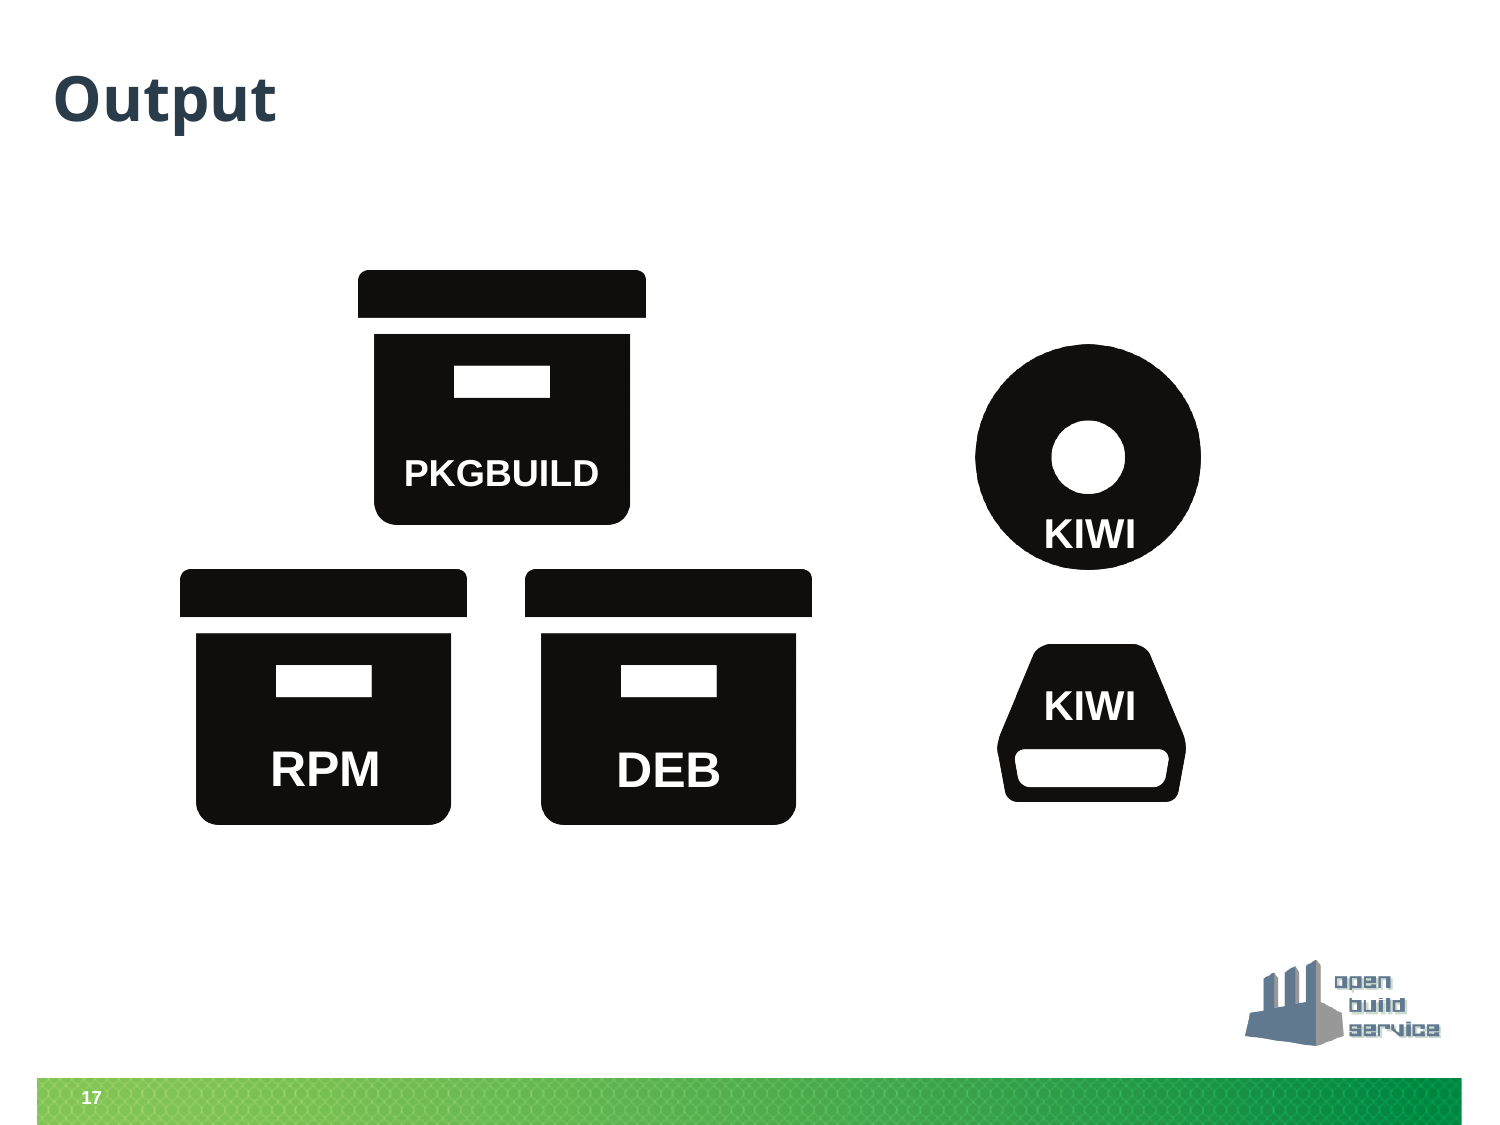

# Output
PKGBUILD
KIWI
RPM
DEB
KIWI